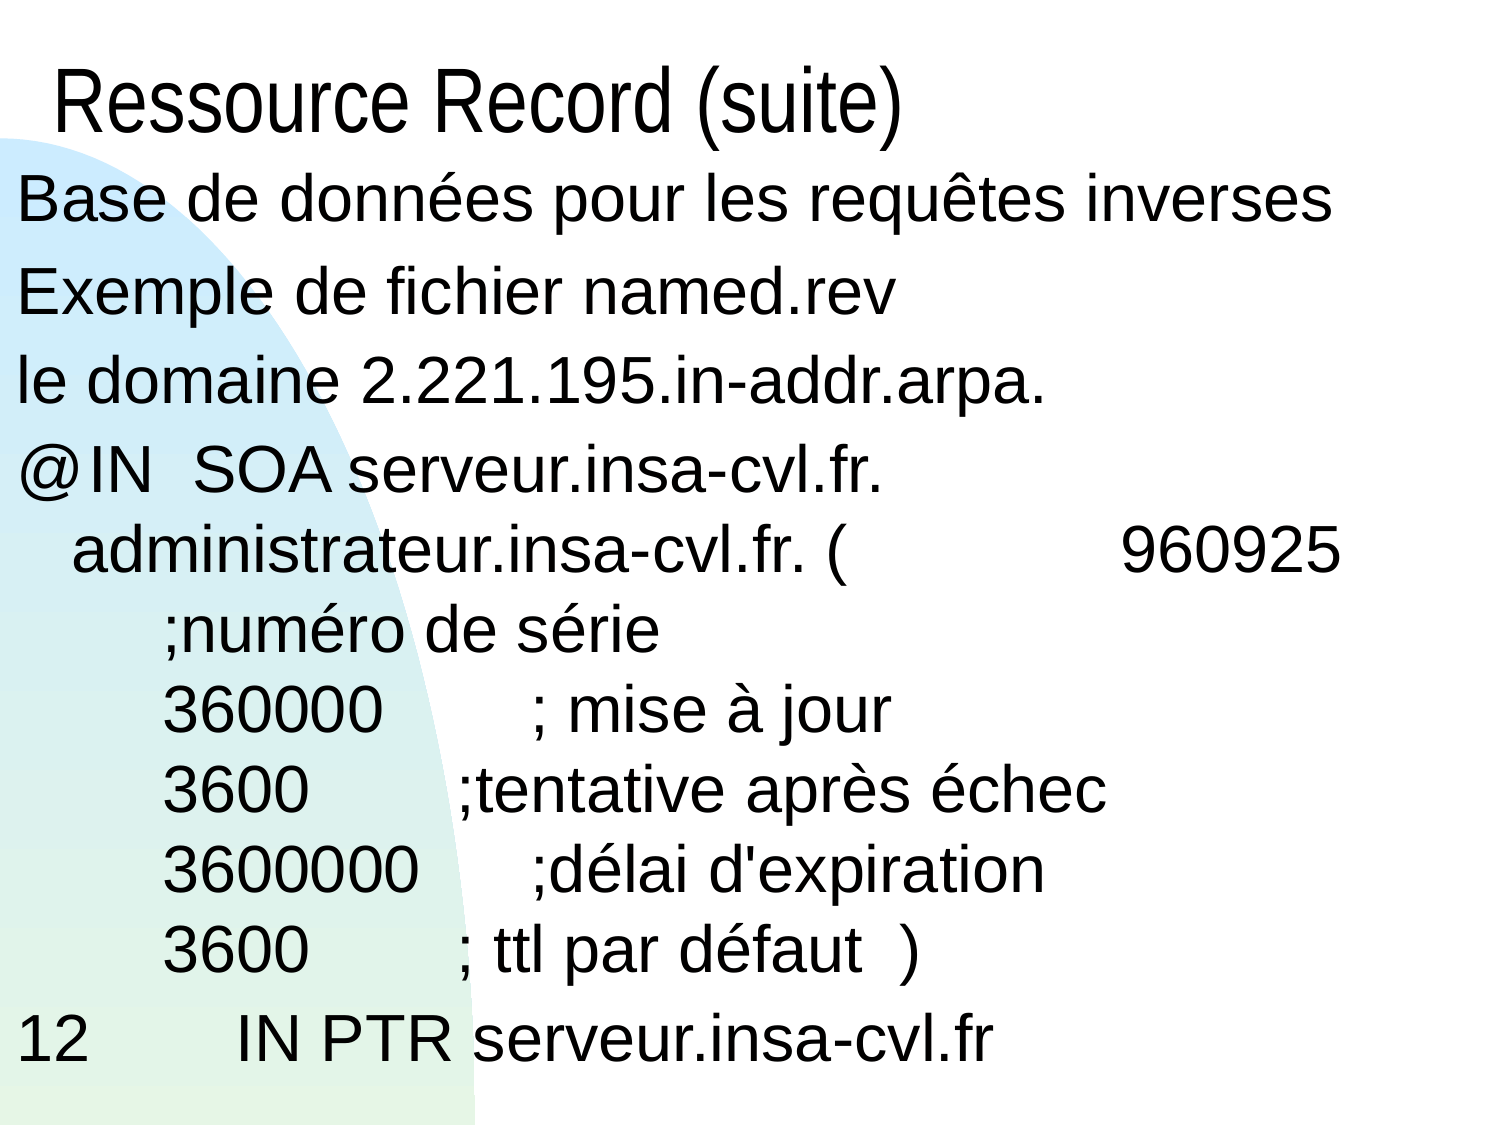

Ressource Record (suite)
# Base de données pour les requêtes inverses
Exemple de fichier named.rev
le domaine 2.221.195.in-addr.arpa.
@	IN SOA serveur.insa-cvl.fr. administrateur.insa-cvl.fr. (				960925		;numéro de série
		360000		; mise à jour
		3600		;tentative après échec
		3600000		;délai d'expiration
		3600		; ttl par défaut	)
12		IN PTR serveur.insa-cvl.fr